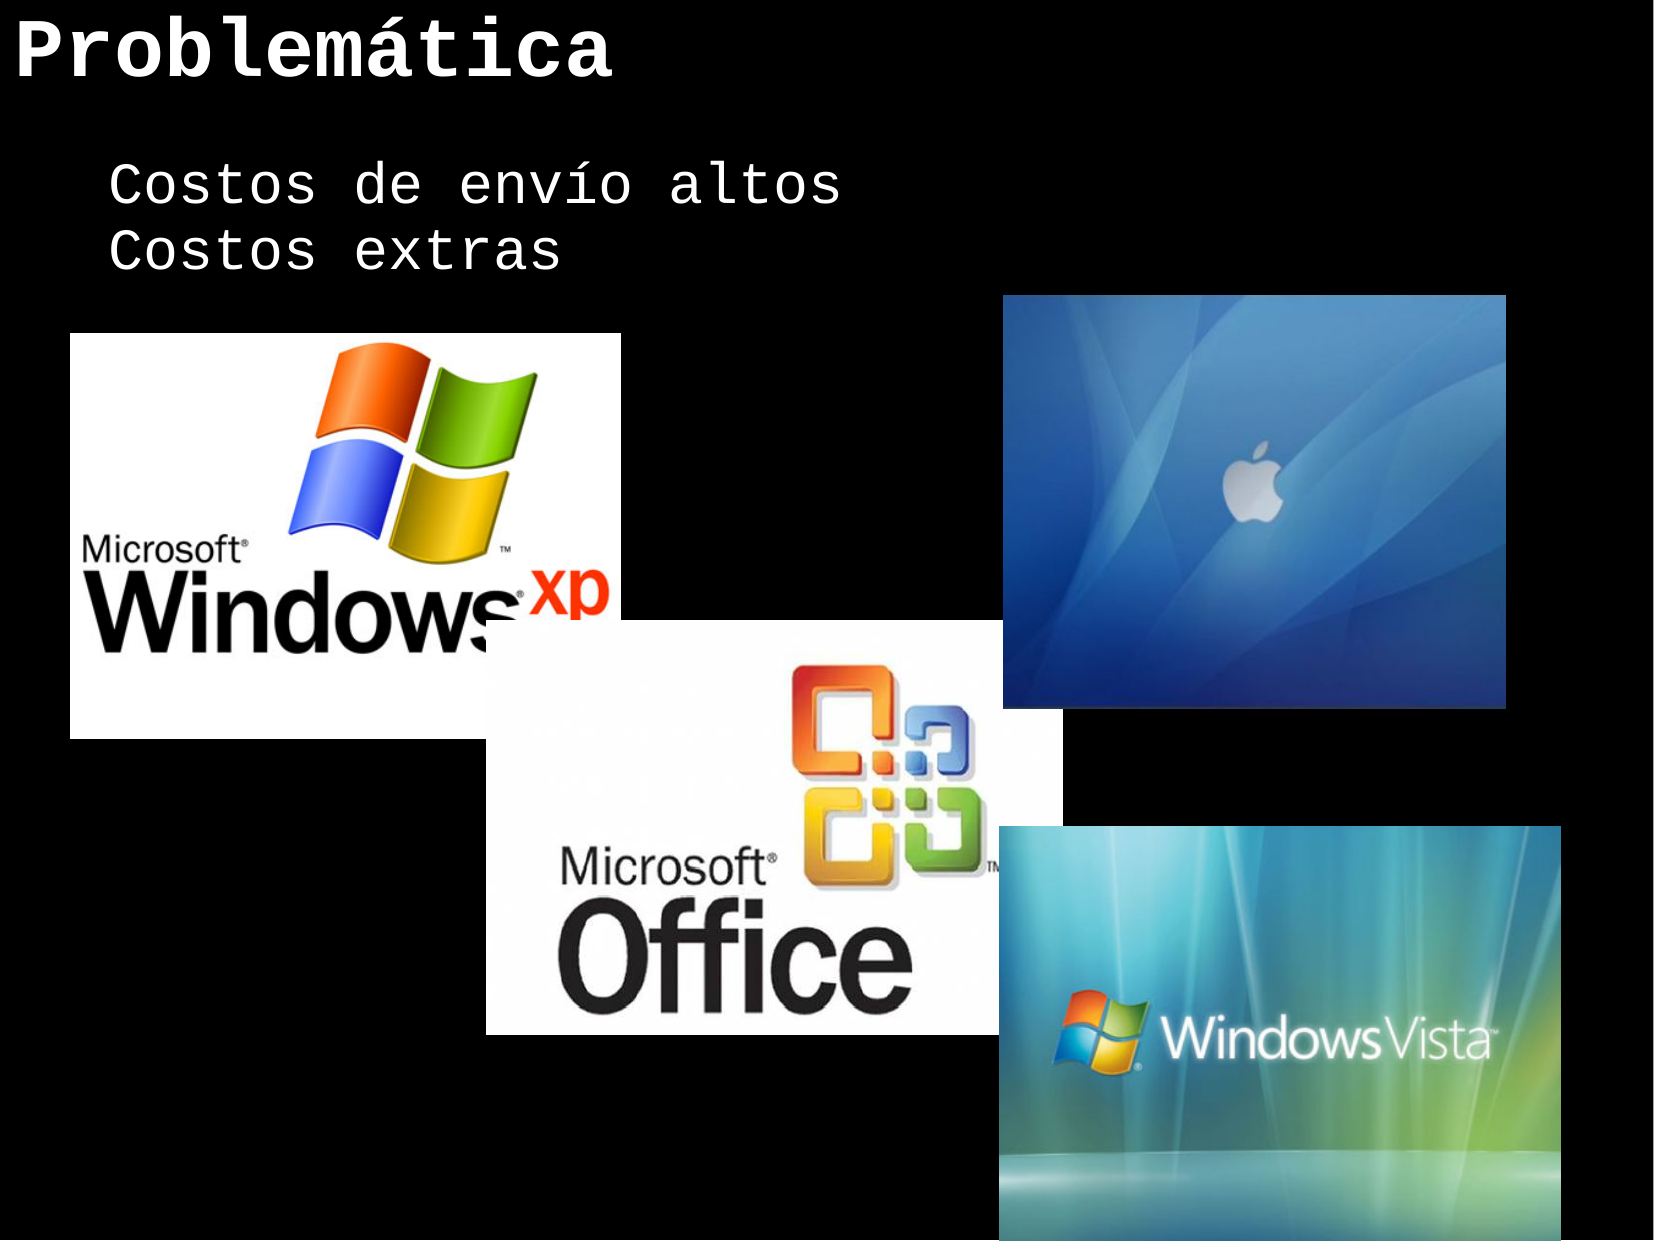

Problemática
 Costos de envío altos
 Costos extras